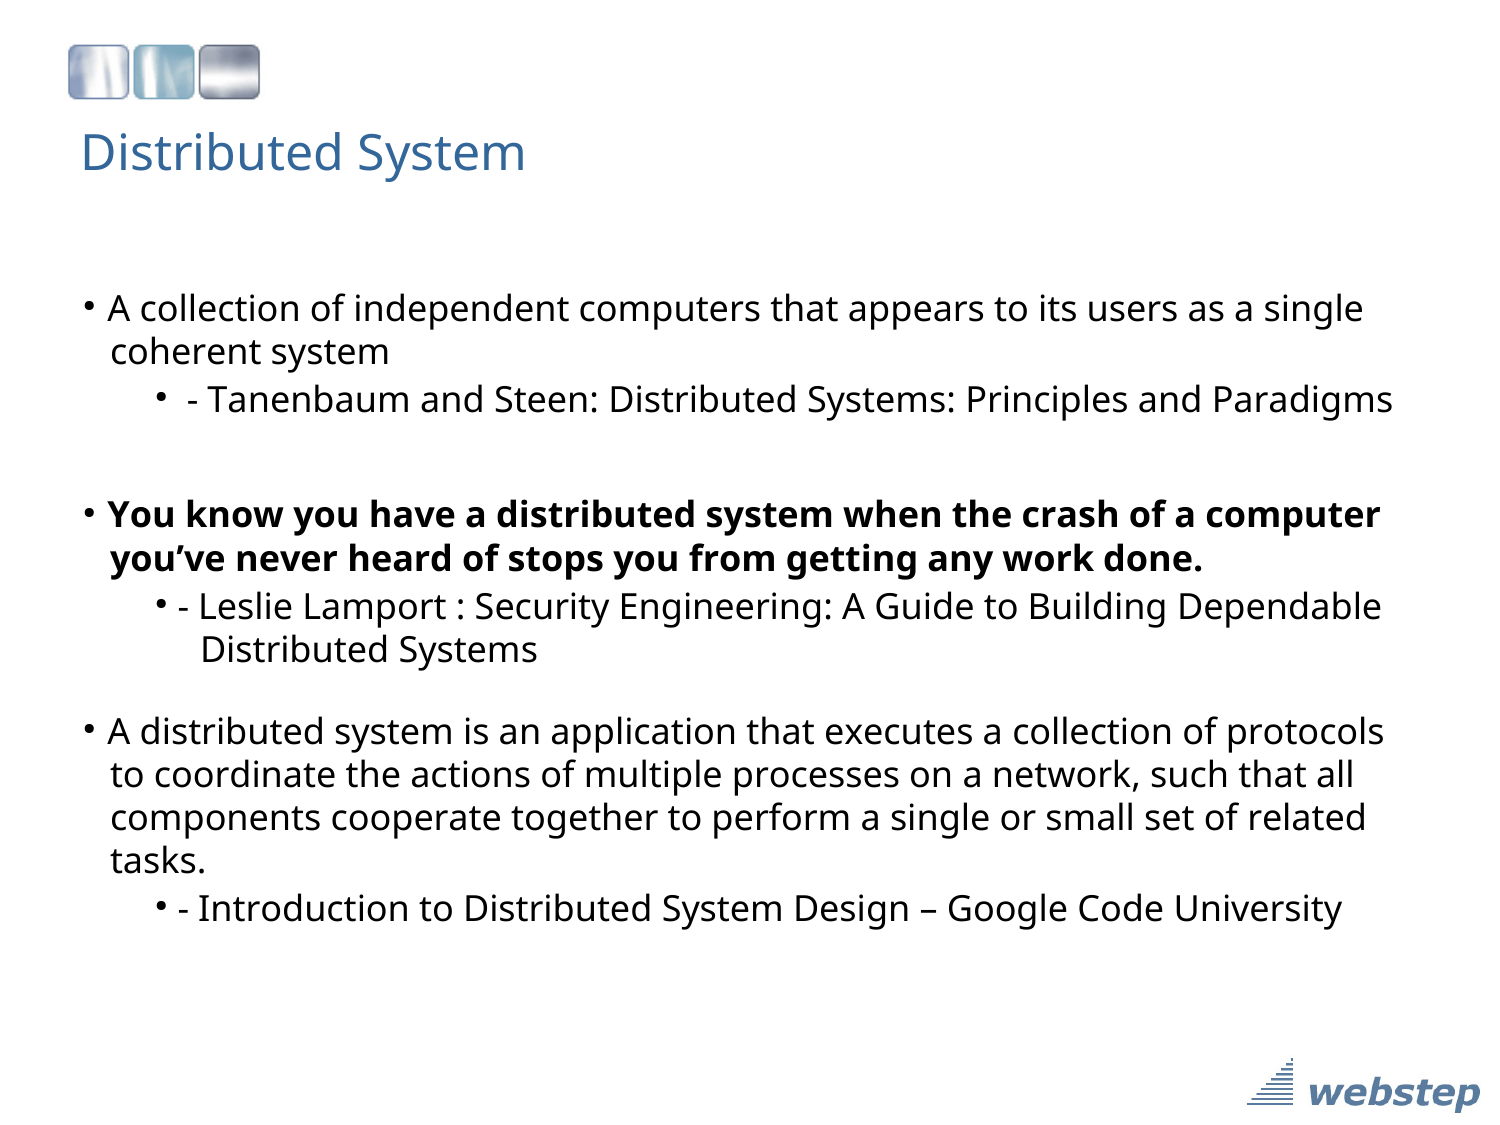

# Distributed System
 A collection of independent computers that appears to its users as a single coherent system
 - Tanenbaum and Steen: Distributed Systems: Principles and Paradigms
 You know you have a distributed system when the crash of a computer you’ve never heard of stops you from getting any work done.
- Leslie Lamport : Security Engineering: A Guide to Building Dependable Distributed Systems
 A distributed system is an application that executes a collection of protocols to coordinate the actions of multiple processes on a network, such that all components cooperate together to perform a single or small set of related tasks.
- Introduction to Distributed System Design – Google Code University